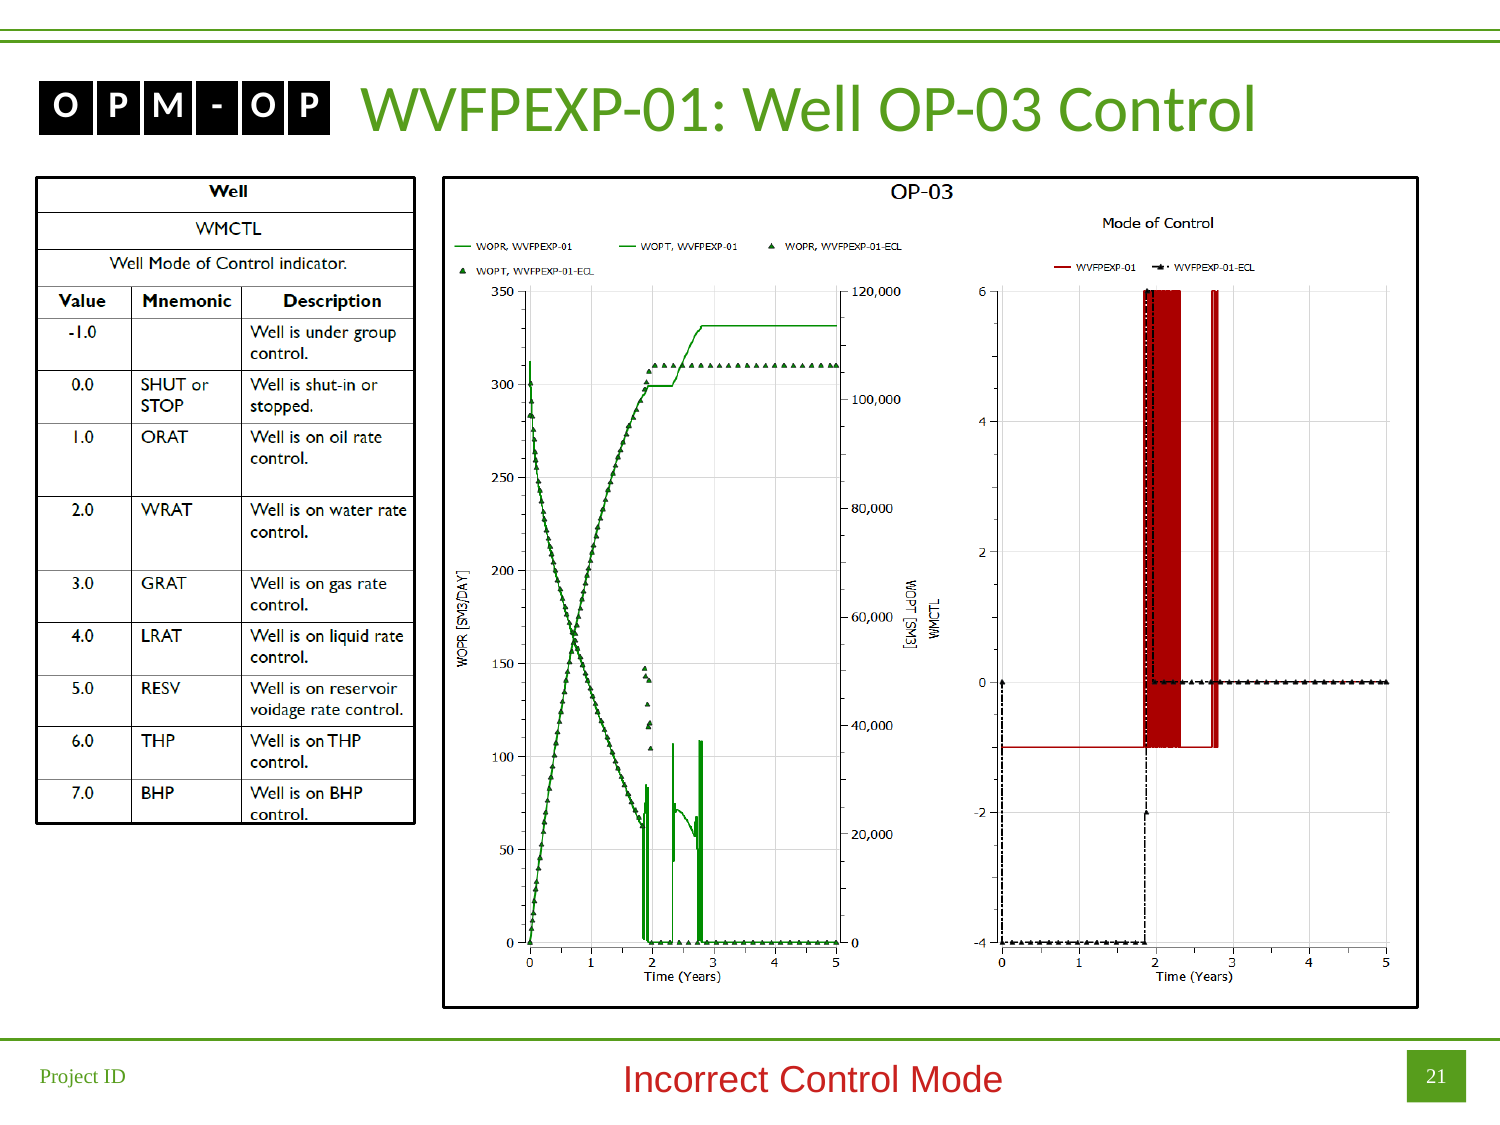

# WVFPEXP-01: Well OP-03 Control
Project ID
21
Incorrect Control Mode